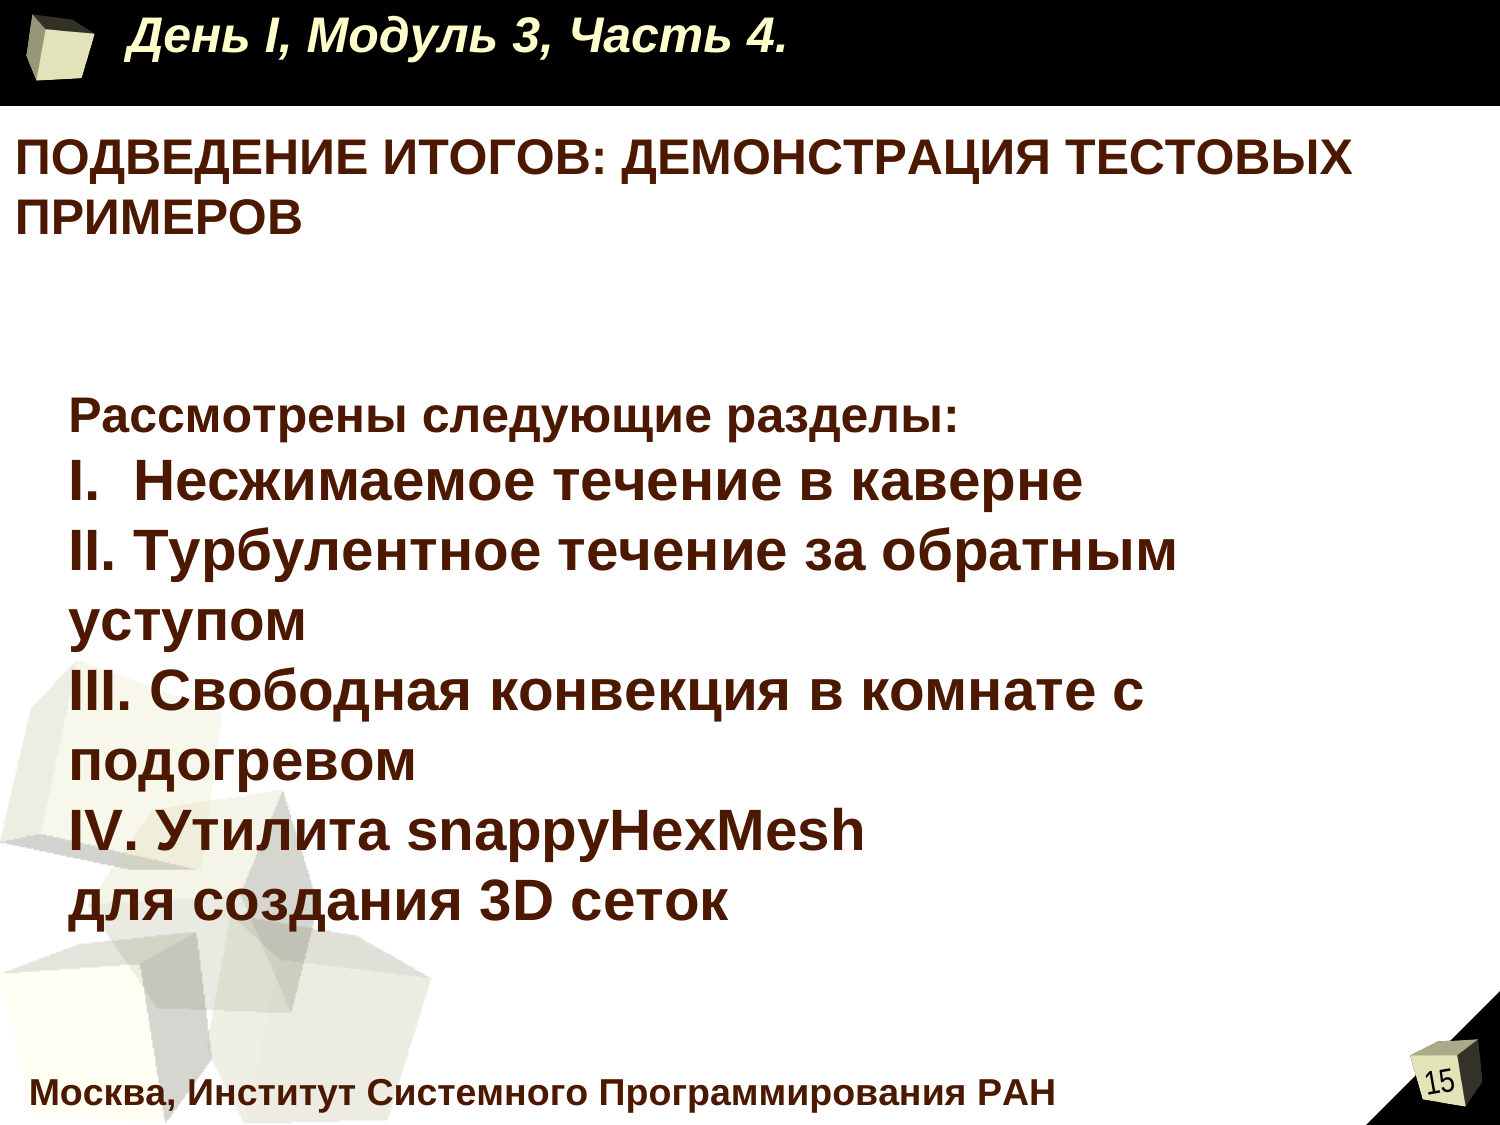

ПОДВЕДЕНИЕ ИТОГОВ: ДЕМОНСТРАЦИЯ ТЕСТОВЫХ ПРИМЕРОВ
Рассмотрены следующие разделы:
I. Несжимаемое течение в каверне
II. Турбулентное течение за обратным уступом
III. Свободная конвекция в комнате с подогревом
IV. Утилита snappyHexMesh
для создания 3D сеток